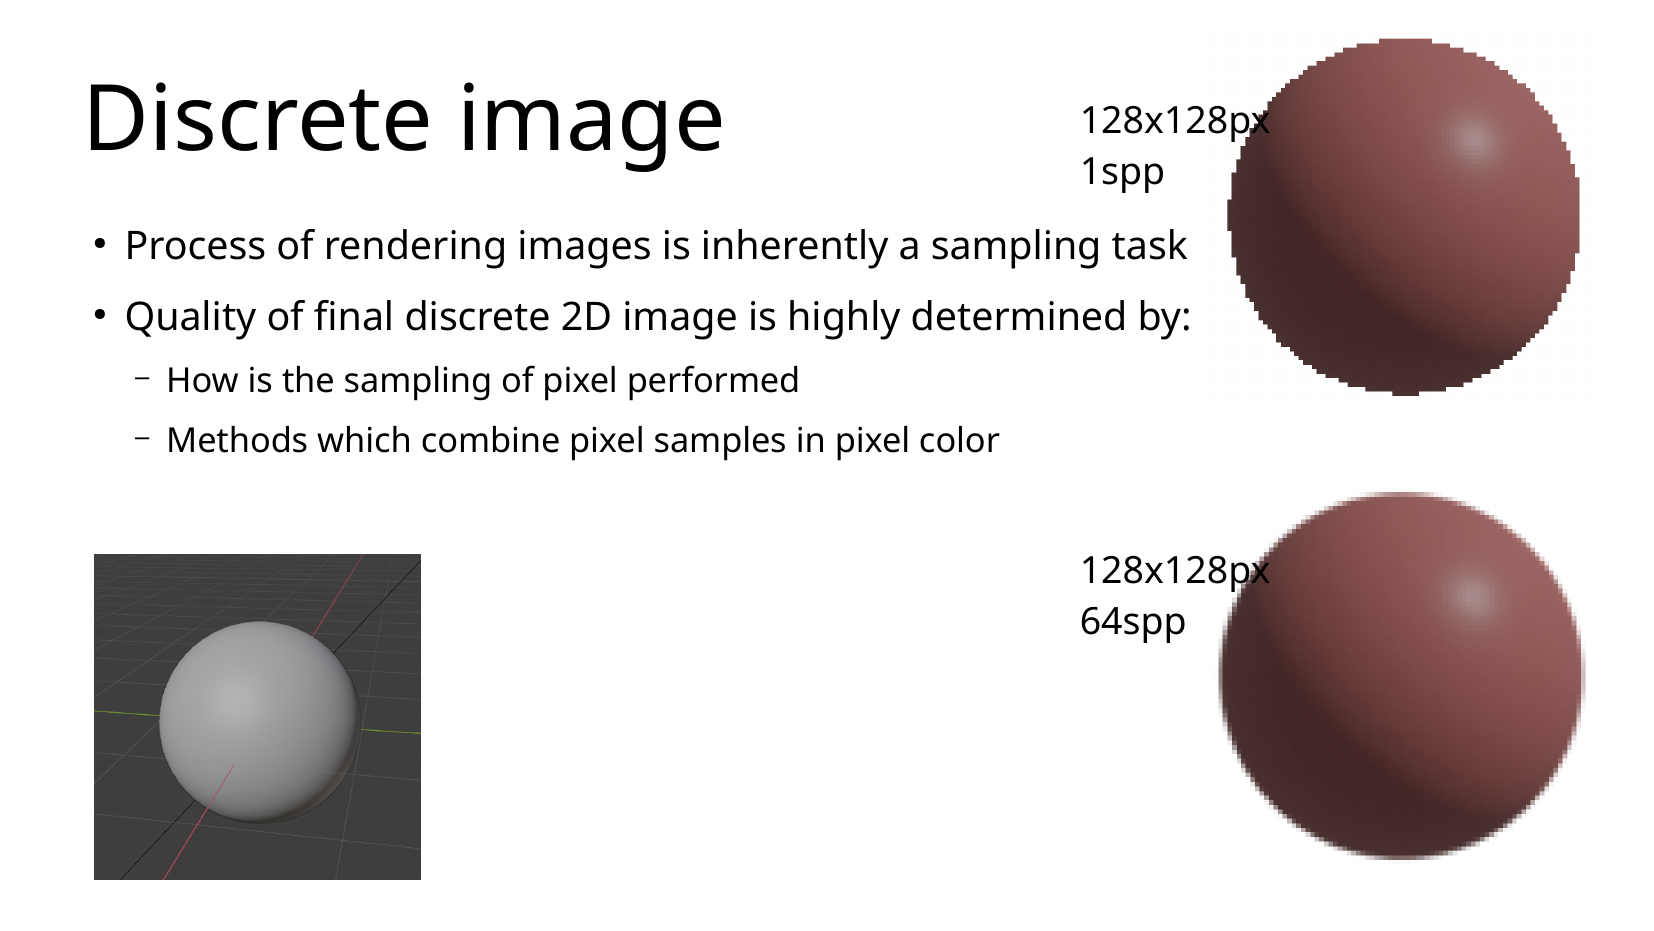

# Discrete image
128x128px
1spp
Process of rendering images is inherently a sampling task
Quality of final discrete 2D image is highly determined by:
How is the sampling of pixel performed
Methods which combine pixel samples in pixel color
128x128px
64spp